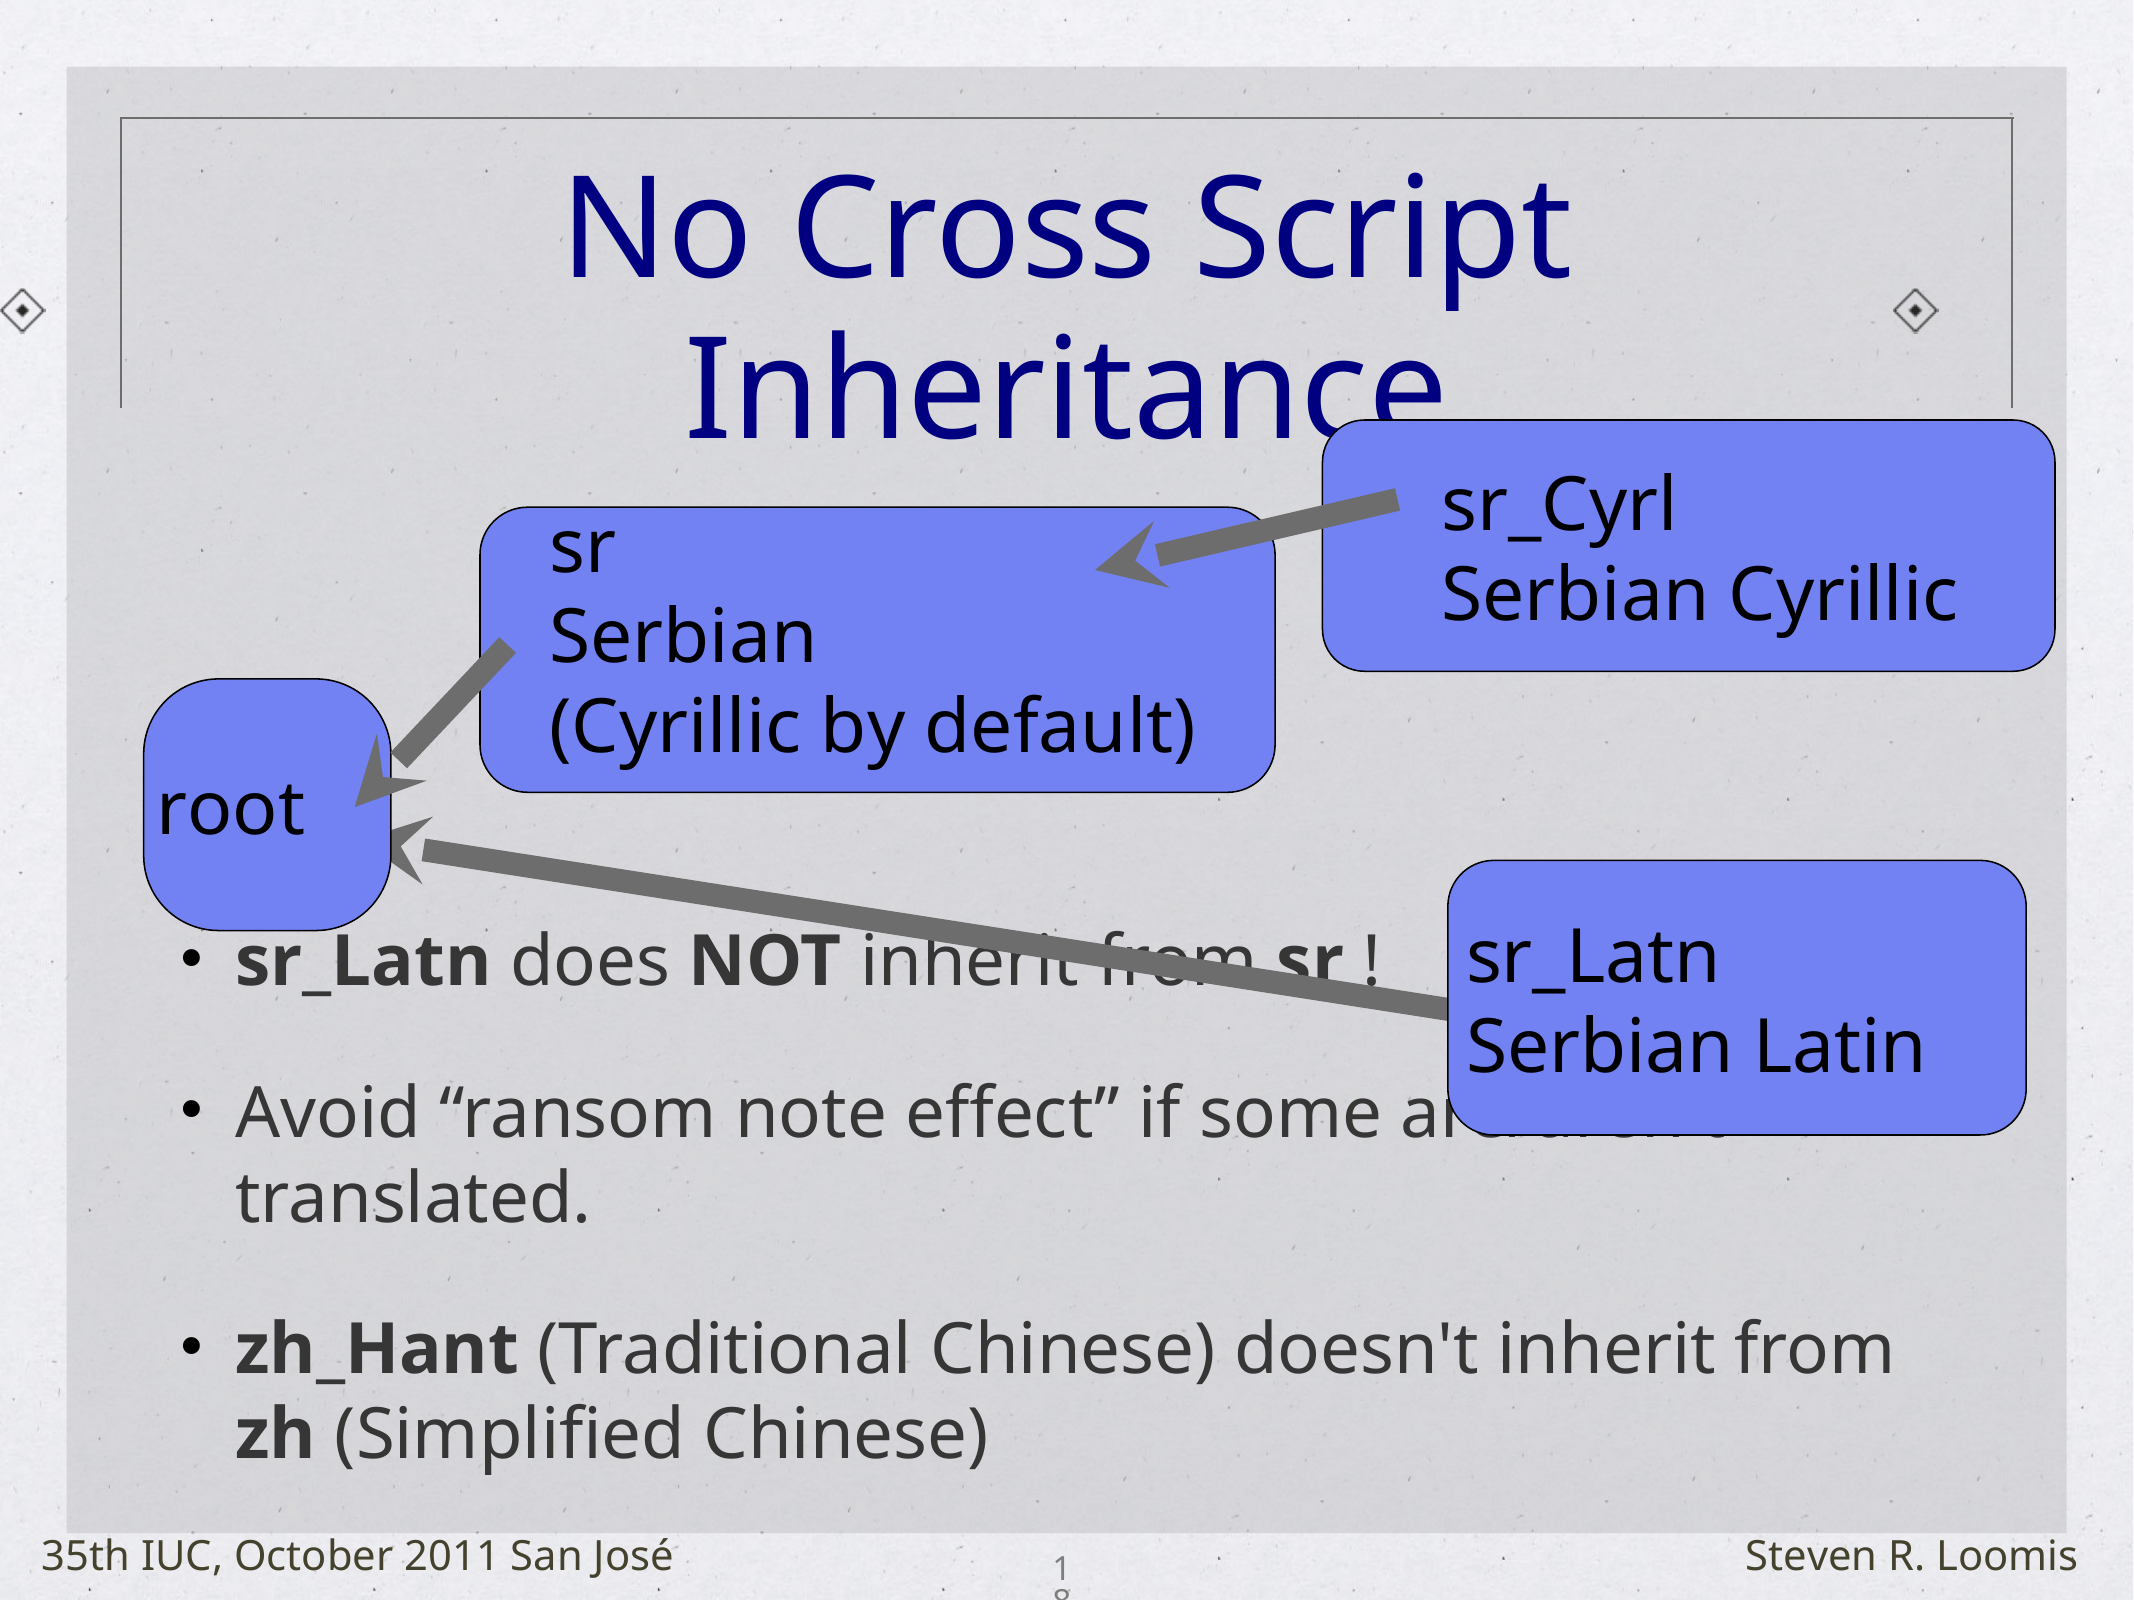

# No Cross Script Inheritance
sr_Cyrl
Serbian Cyrillic
sr_Latn does NOT inherit from sr !
Avoid “ransom note effect” if some are/aren't translated.
zh_Hant (Traditional Chinese) doesn't inherit from zh (Simplified Chinese)
sr
Serbian
(Cyrillic by default)
root
sr_Latn
Serbian Latin
18